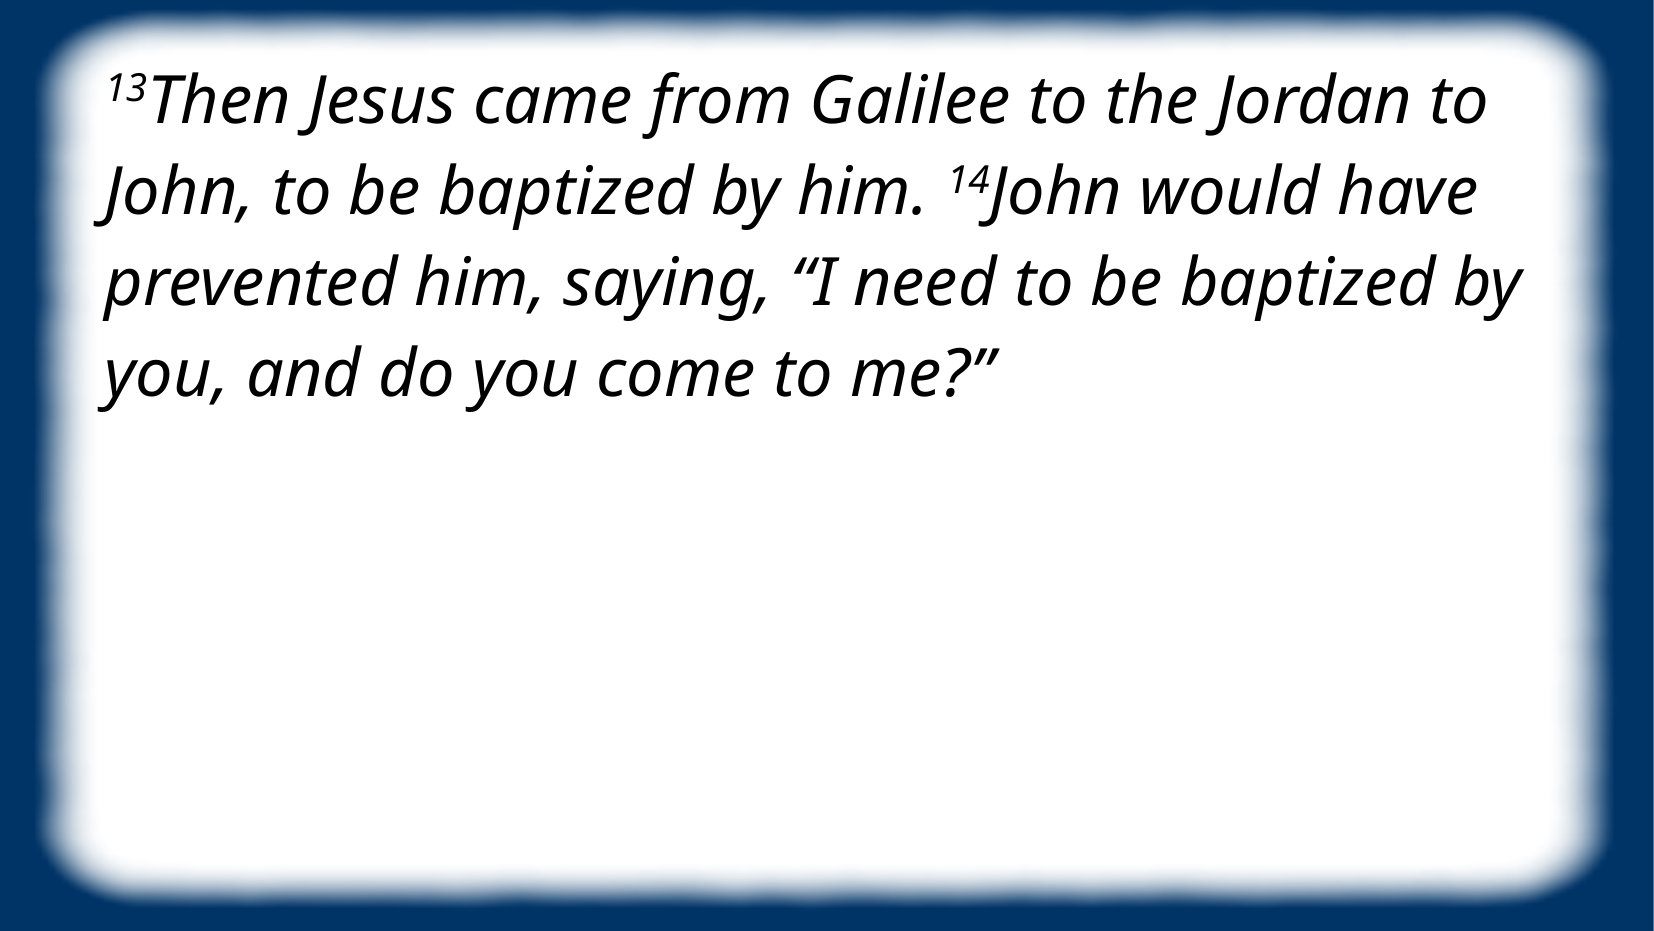

13Then Jesus came from Galilee to the Jordan to John, to be baptized by him. 14John would have prevented him, saying, “I need to be baptized by you, and do you come to me?”